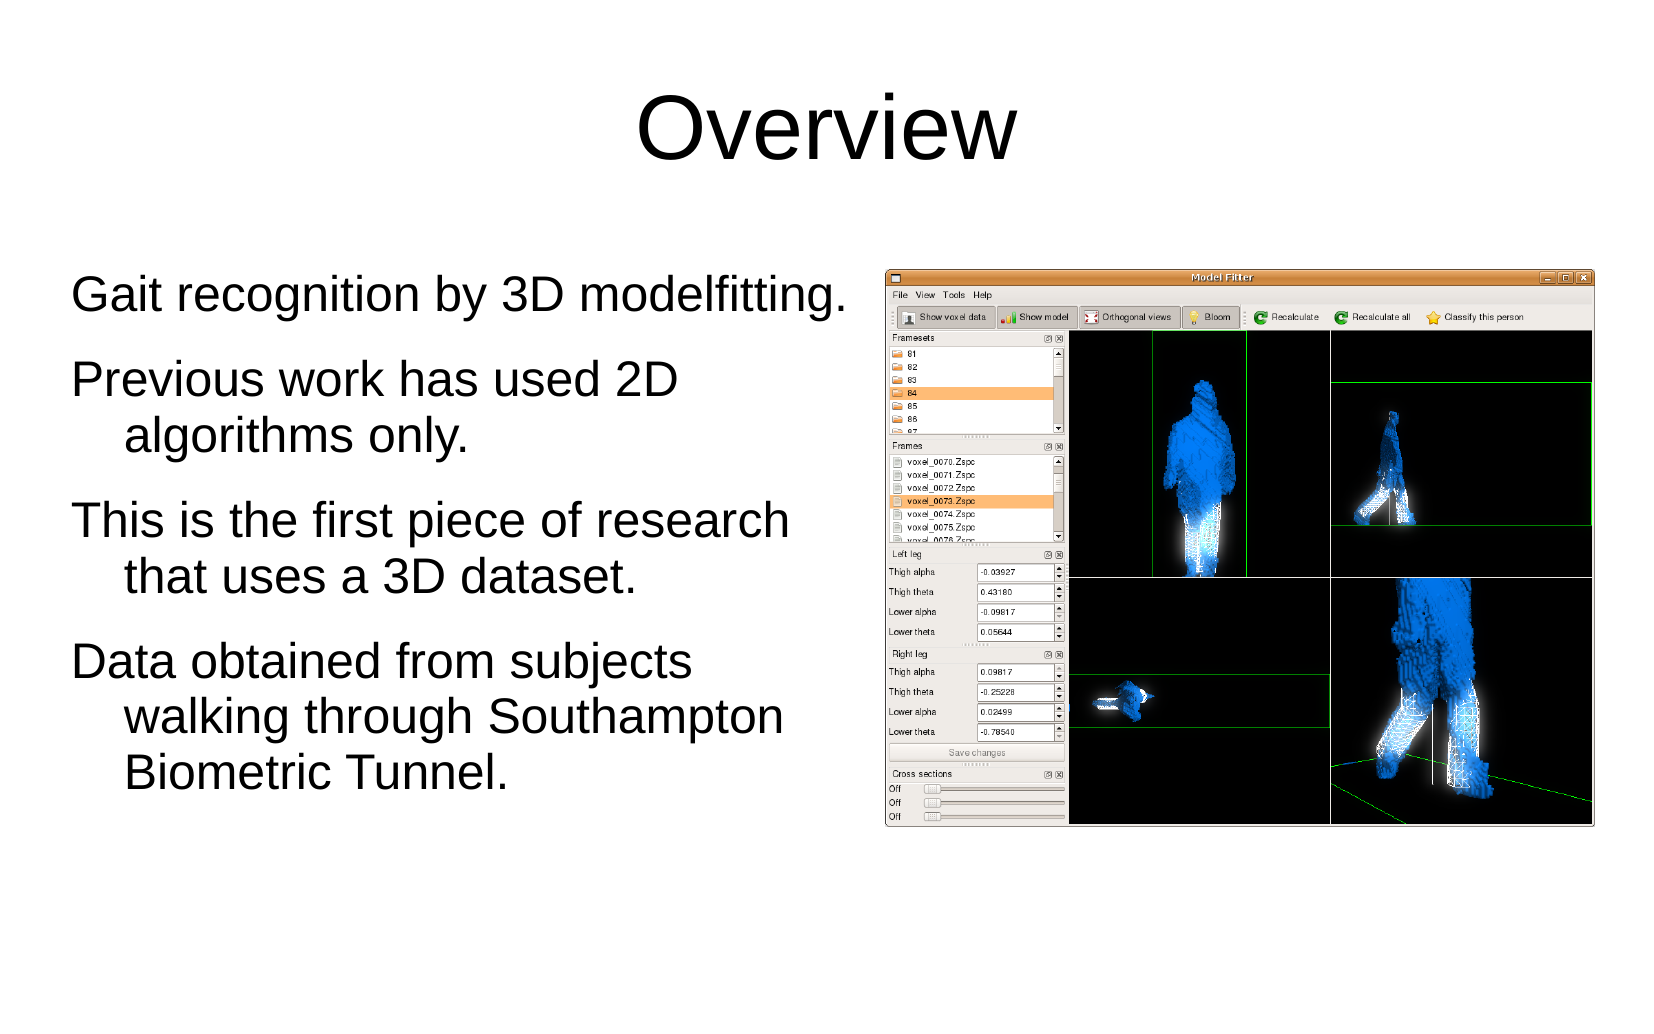

# Overview
Gait recognition by 3D modelfitting.
Previous work has used 2D algorithms only.
This is the first piece of research that uses a 3D dataset.
Data obtained from subjects walking through Southampton Biometric Tunnel.